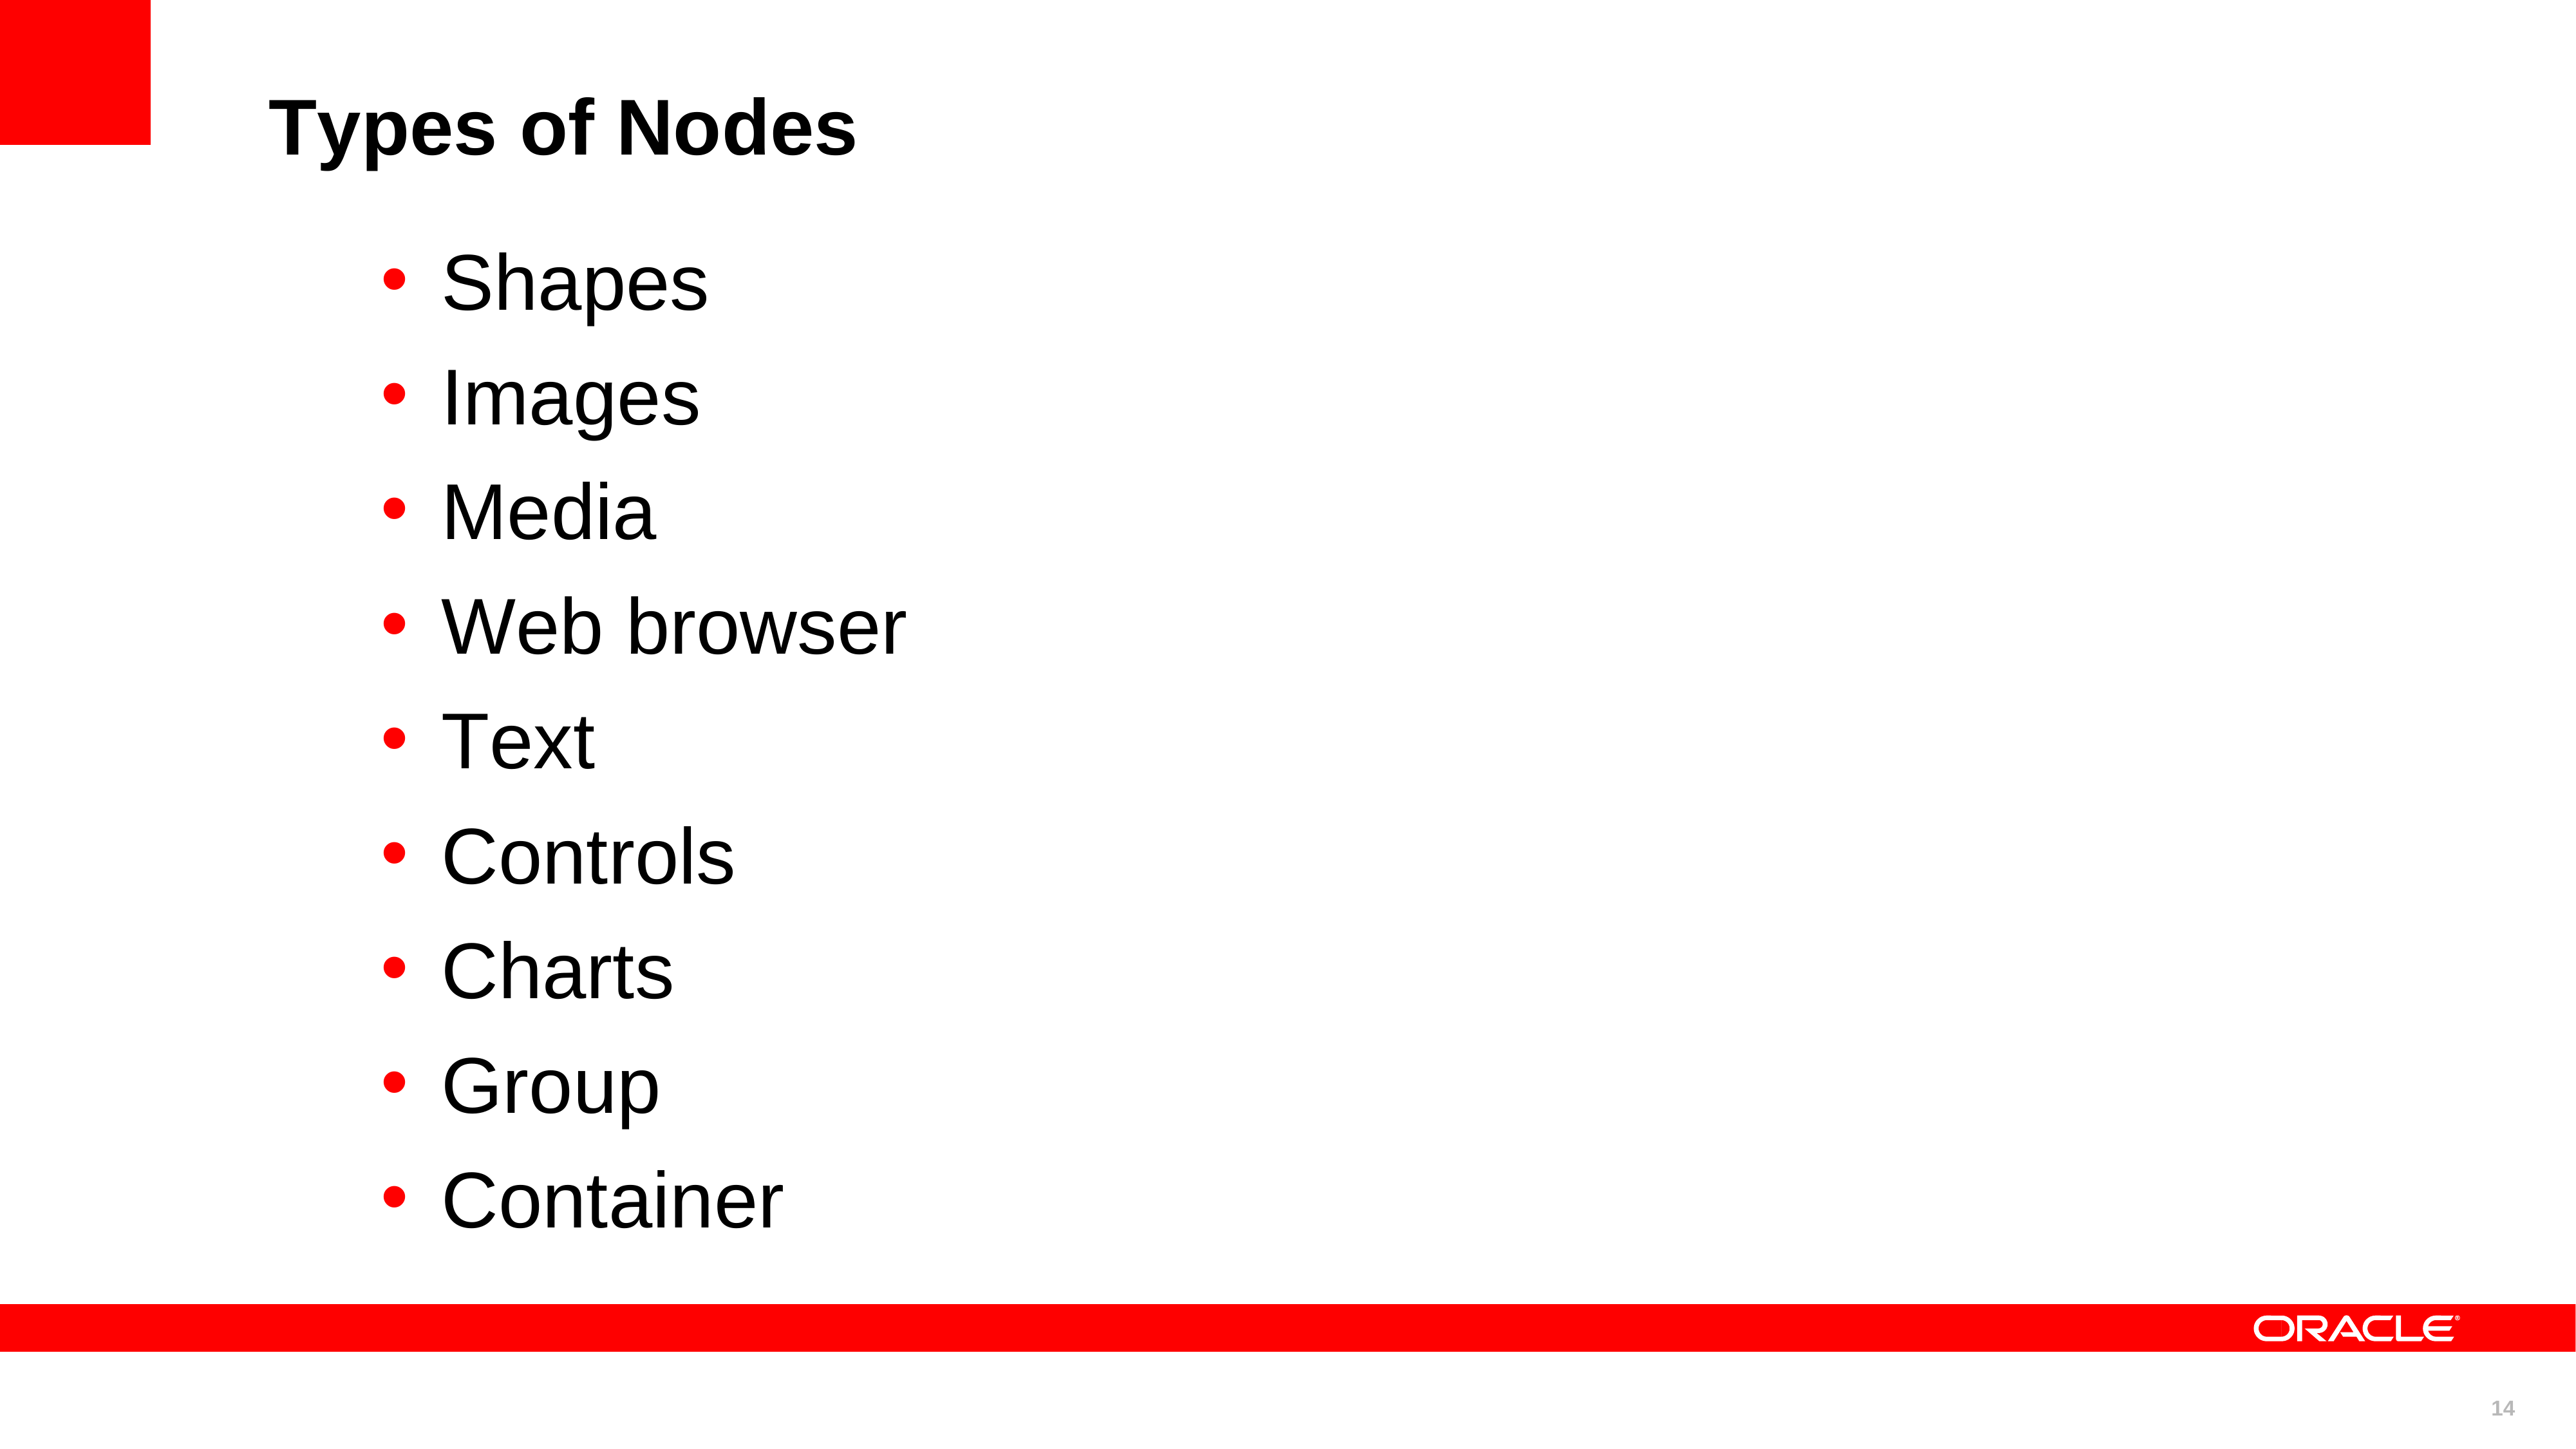

# Types of Nodes
Shapes
Images
Media
Web browser
Text
Controls
Charts
Group
Container